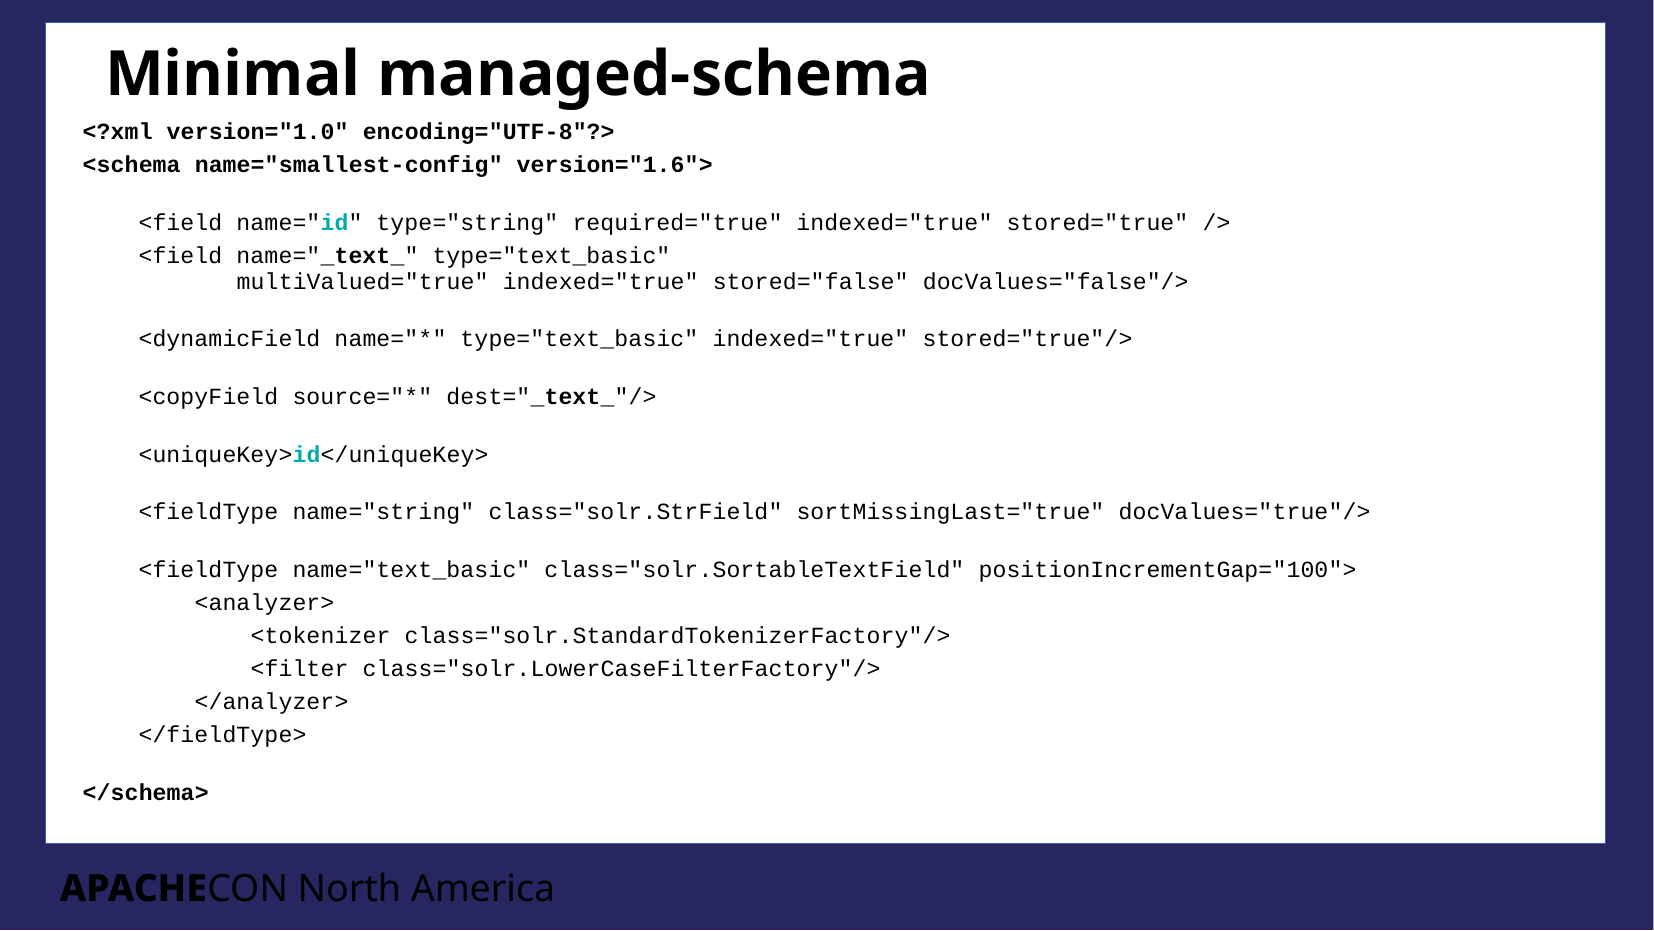

# Minimal managed-schema
<?xml version="1.0" encoding="UTF-8"?>
<schema name="smallest-config" version="1.6">
 <field name="id" type="string" required="true" indexed="true" stored="true" />
 <field name="_text_" type="text_basic"
 multiValued="true" indexed="true" stored="false" docValues="false"/>
 <dynamicField name="*" type="text_basic" indexed="true" stored="true"/>
 <copyField source="*" dest="_text_"/>
 <uniqueKey>id</uniqueKey>
 <fieldType name="string" class="solr.StrField" sortMissingLast="true" docValues="true"/>
 <fieldType name="text_basic" class="solr.SortableTextField" positionIncrementGap="100">
 <analyzer>
 <tokenizer class="solr.StandardTokenizerFactory"/>
 <filter class="solr.LowerCaseFilterFactory"/>
 </analyzer>
 </fieldType>
</schema>